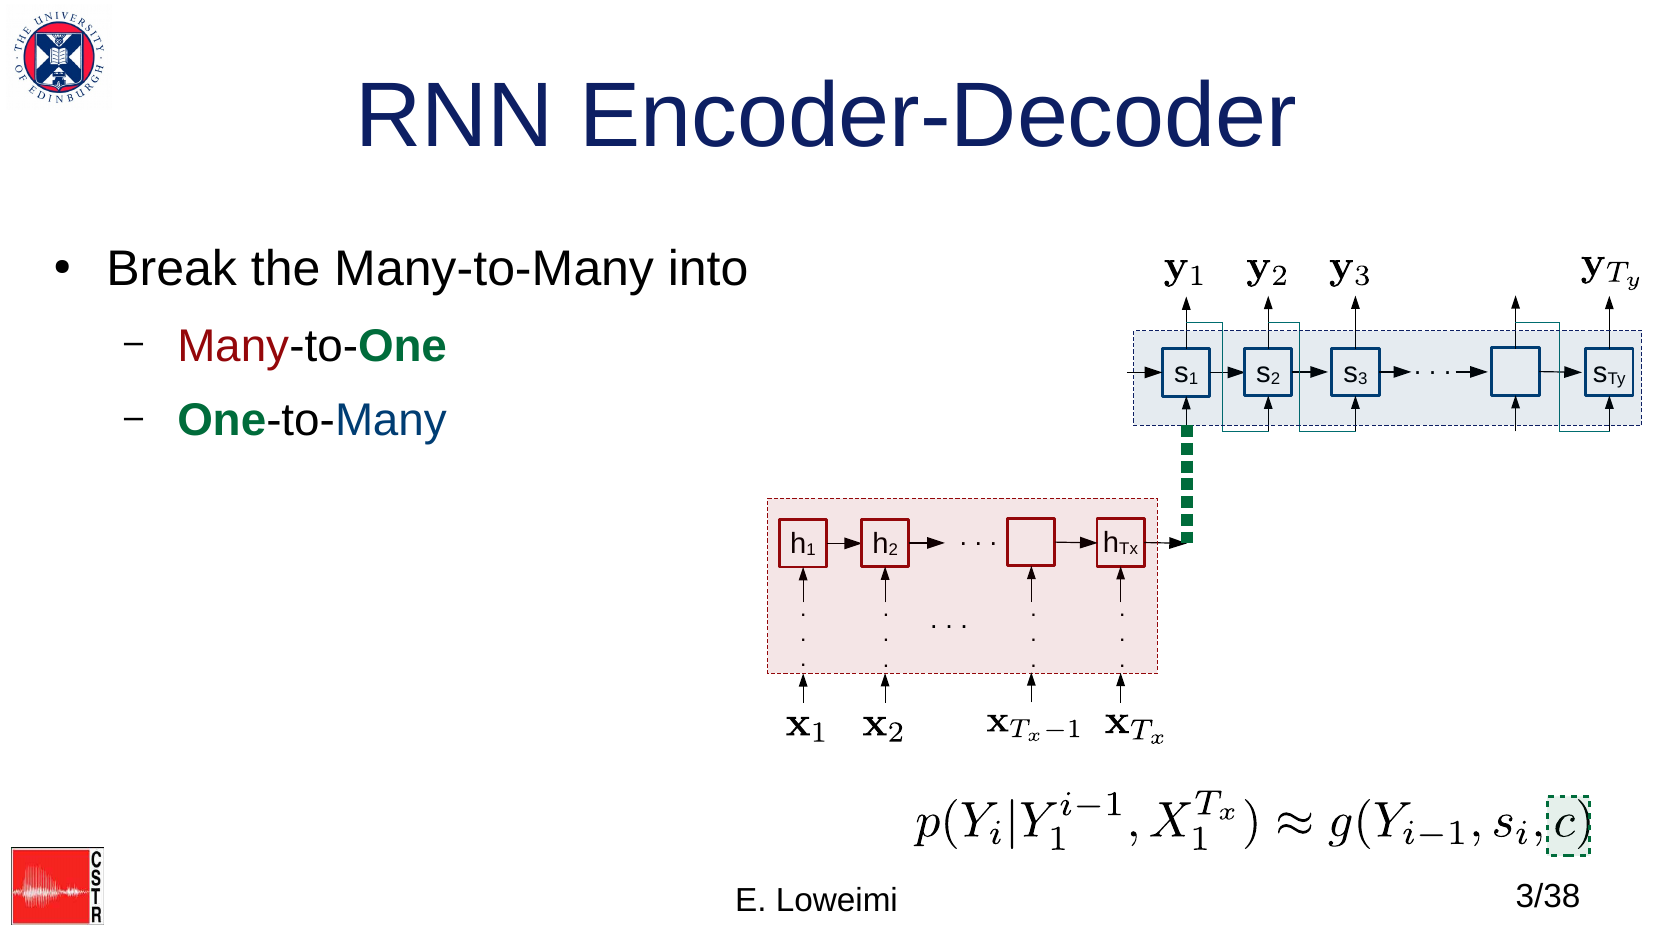

# RNN Encoder-Decoder
Break the Many-to-Many into
Many-to-One
One-to-Many
. . .
s3
sTy
s2
s1
. . .
hTx
h2
h1
.
.
.
.
.
.
.
.
.
.
.
.
. . .
 3/38
E. Loweimi